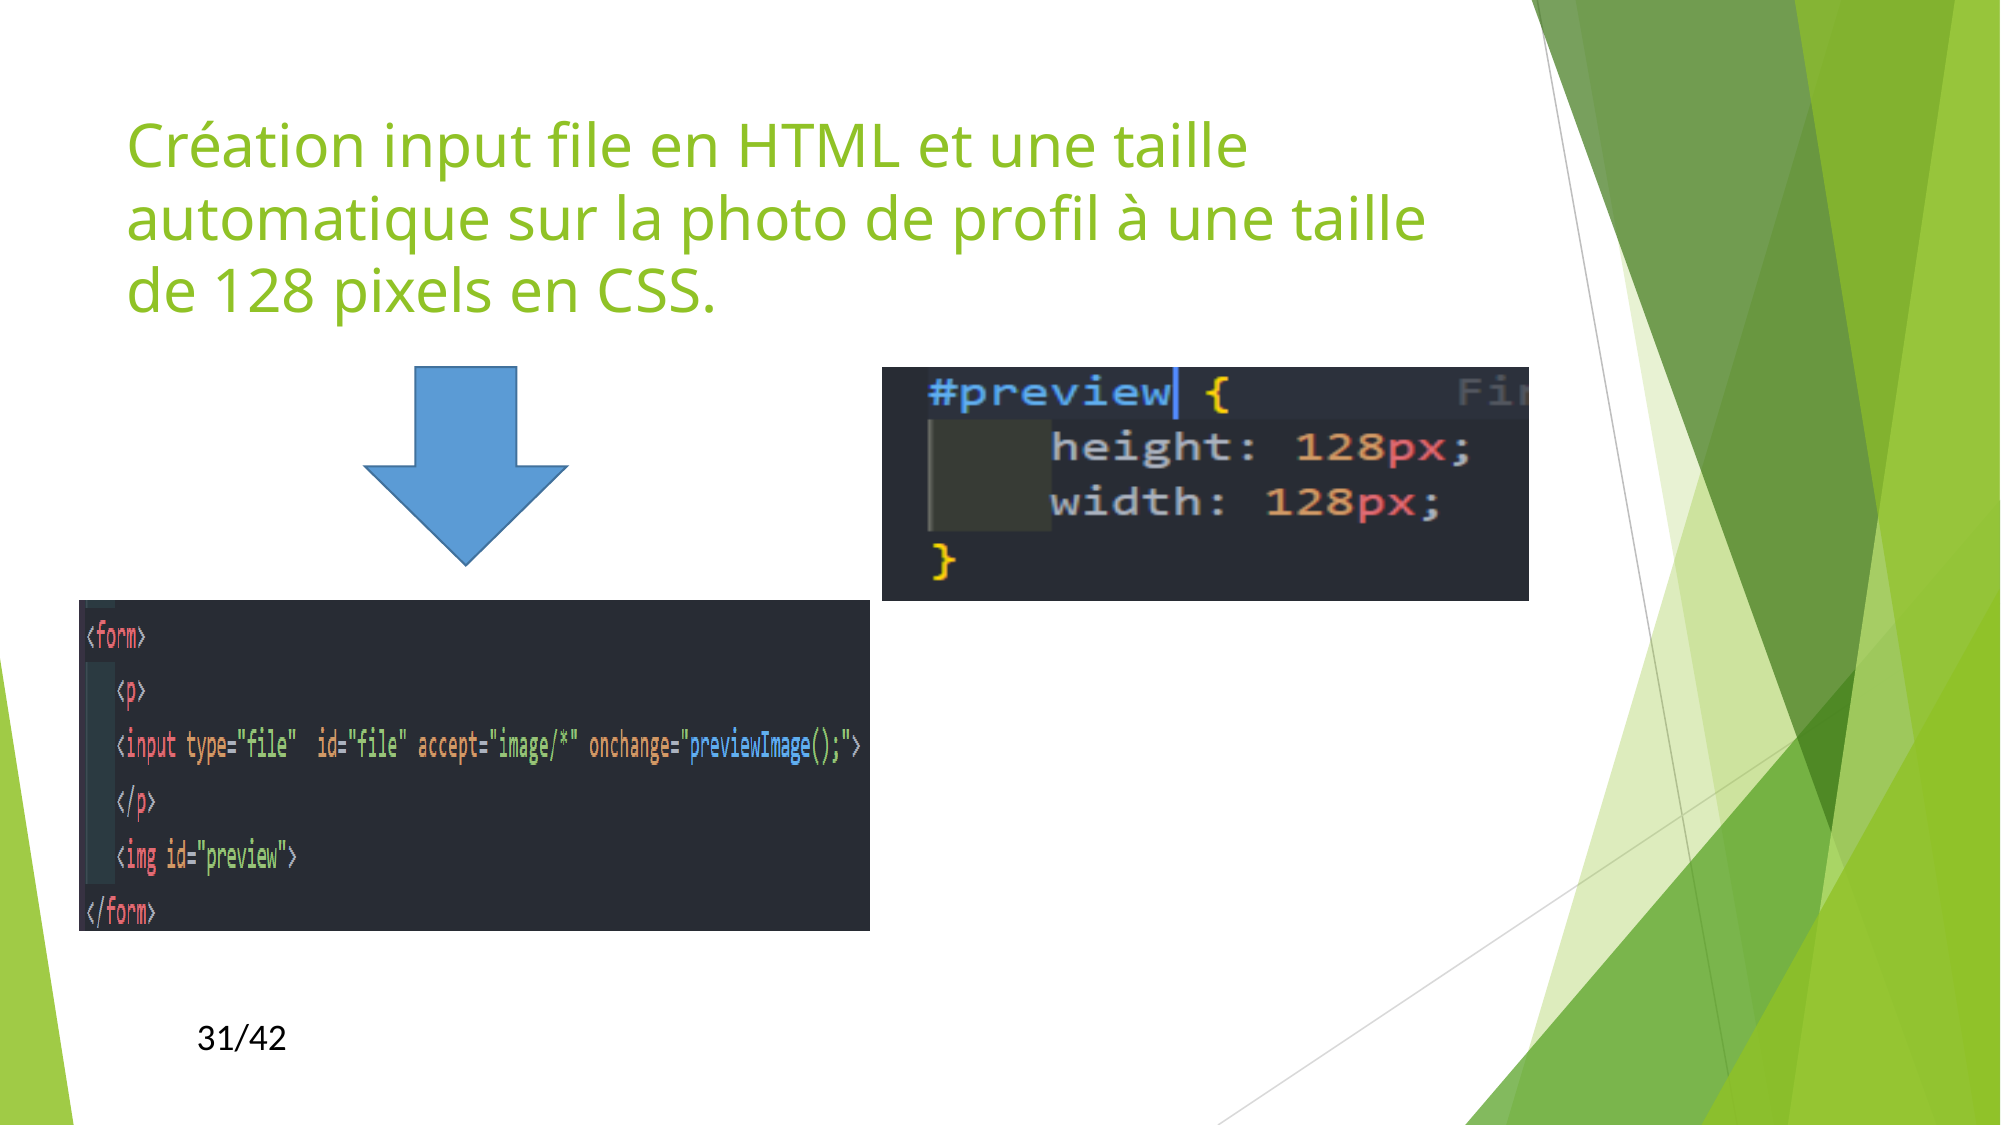

# Création input file en HTML et une taille automatique sur la photo de profil à une taille de 128 pixels en CSS.
31/42